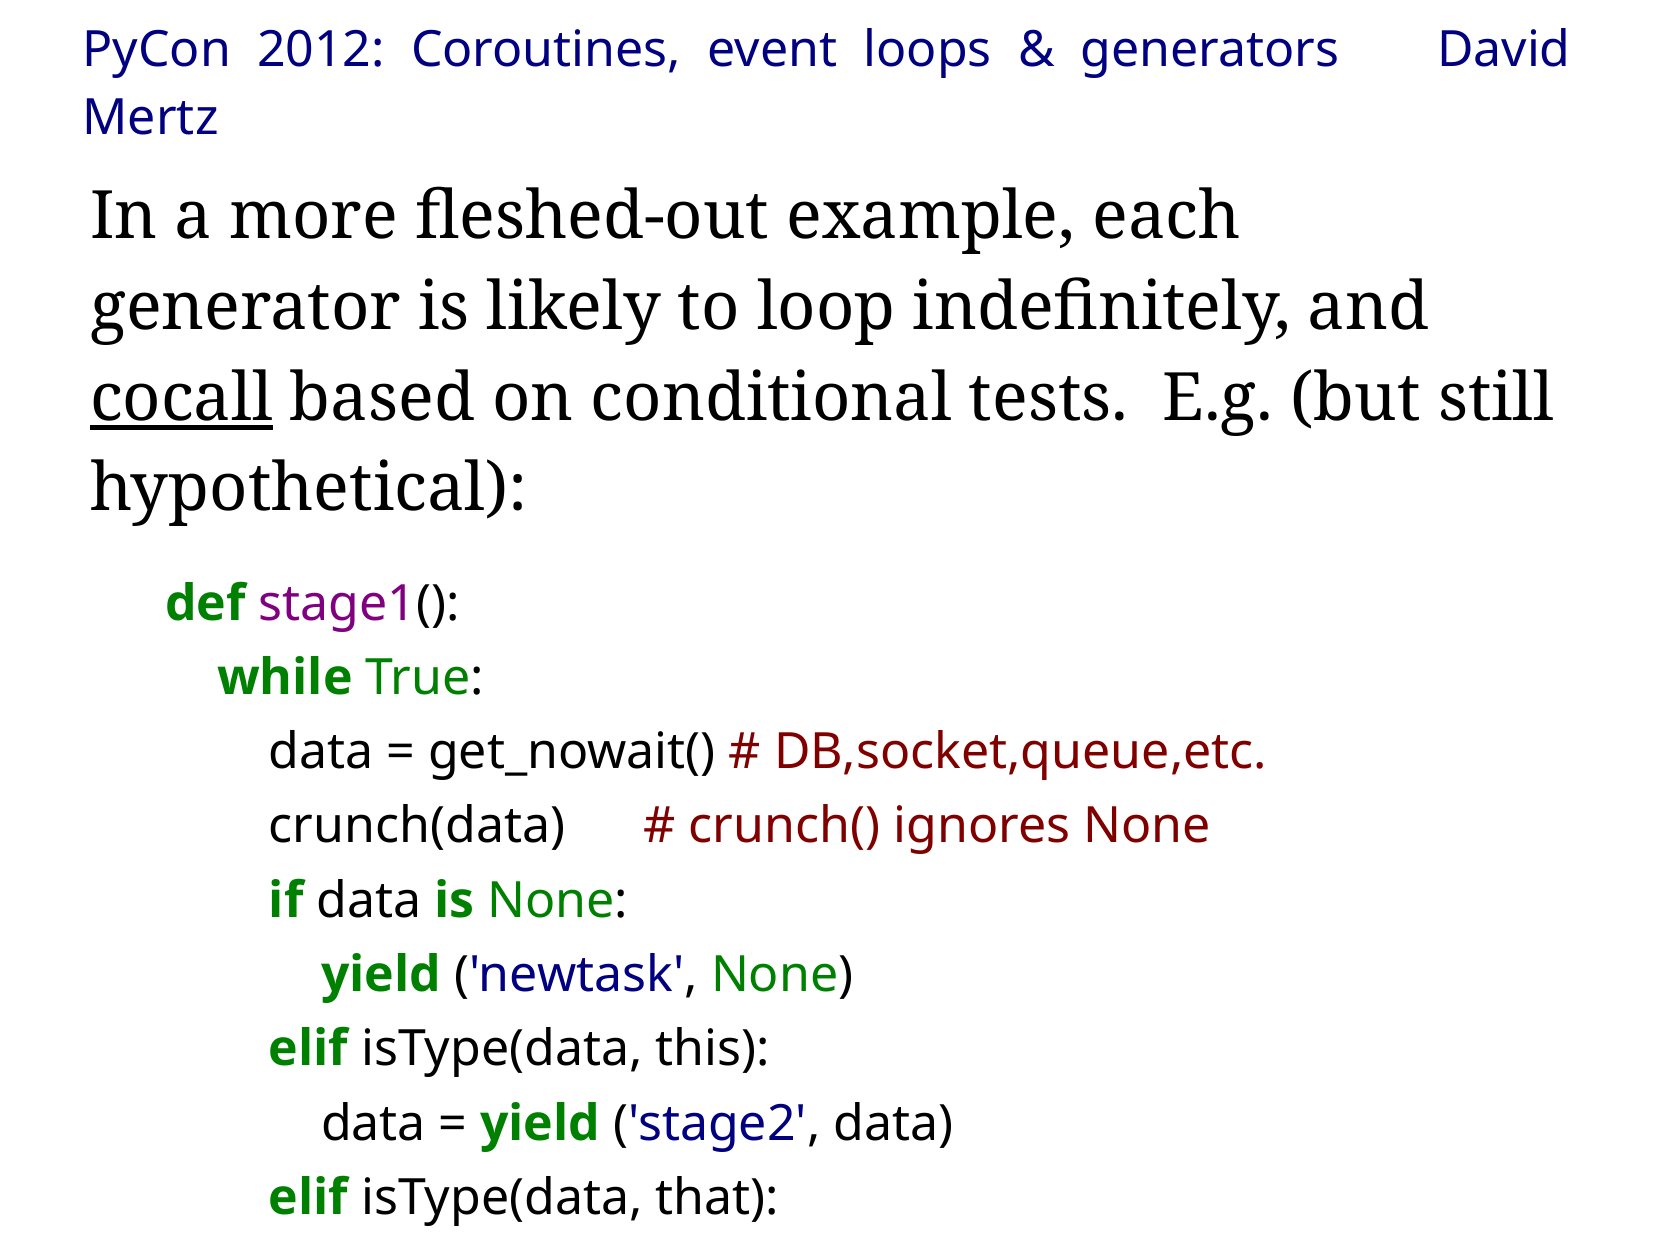

PyCon 2012: Coroutines, event loops & generators		David Mertz
# In a more fleshed-out example, each generator is likely to loop indefinitely, and cocall based on conditional tests. E.g. (but still hypothetical):
def stage1():
 while True:
 data = get_nowait() # DB,socket,queue,etc.
 crunch(data) # crunch() ignores None
 if data is None:
 yield ('newtask', None)
 elif isType(data, this):
 data = yield ('stage2', data)
 elif isType(data, that):
 data = yield ('stage3', data)
 else:
 break